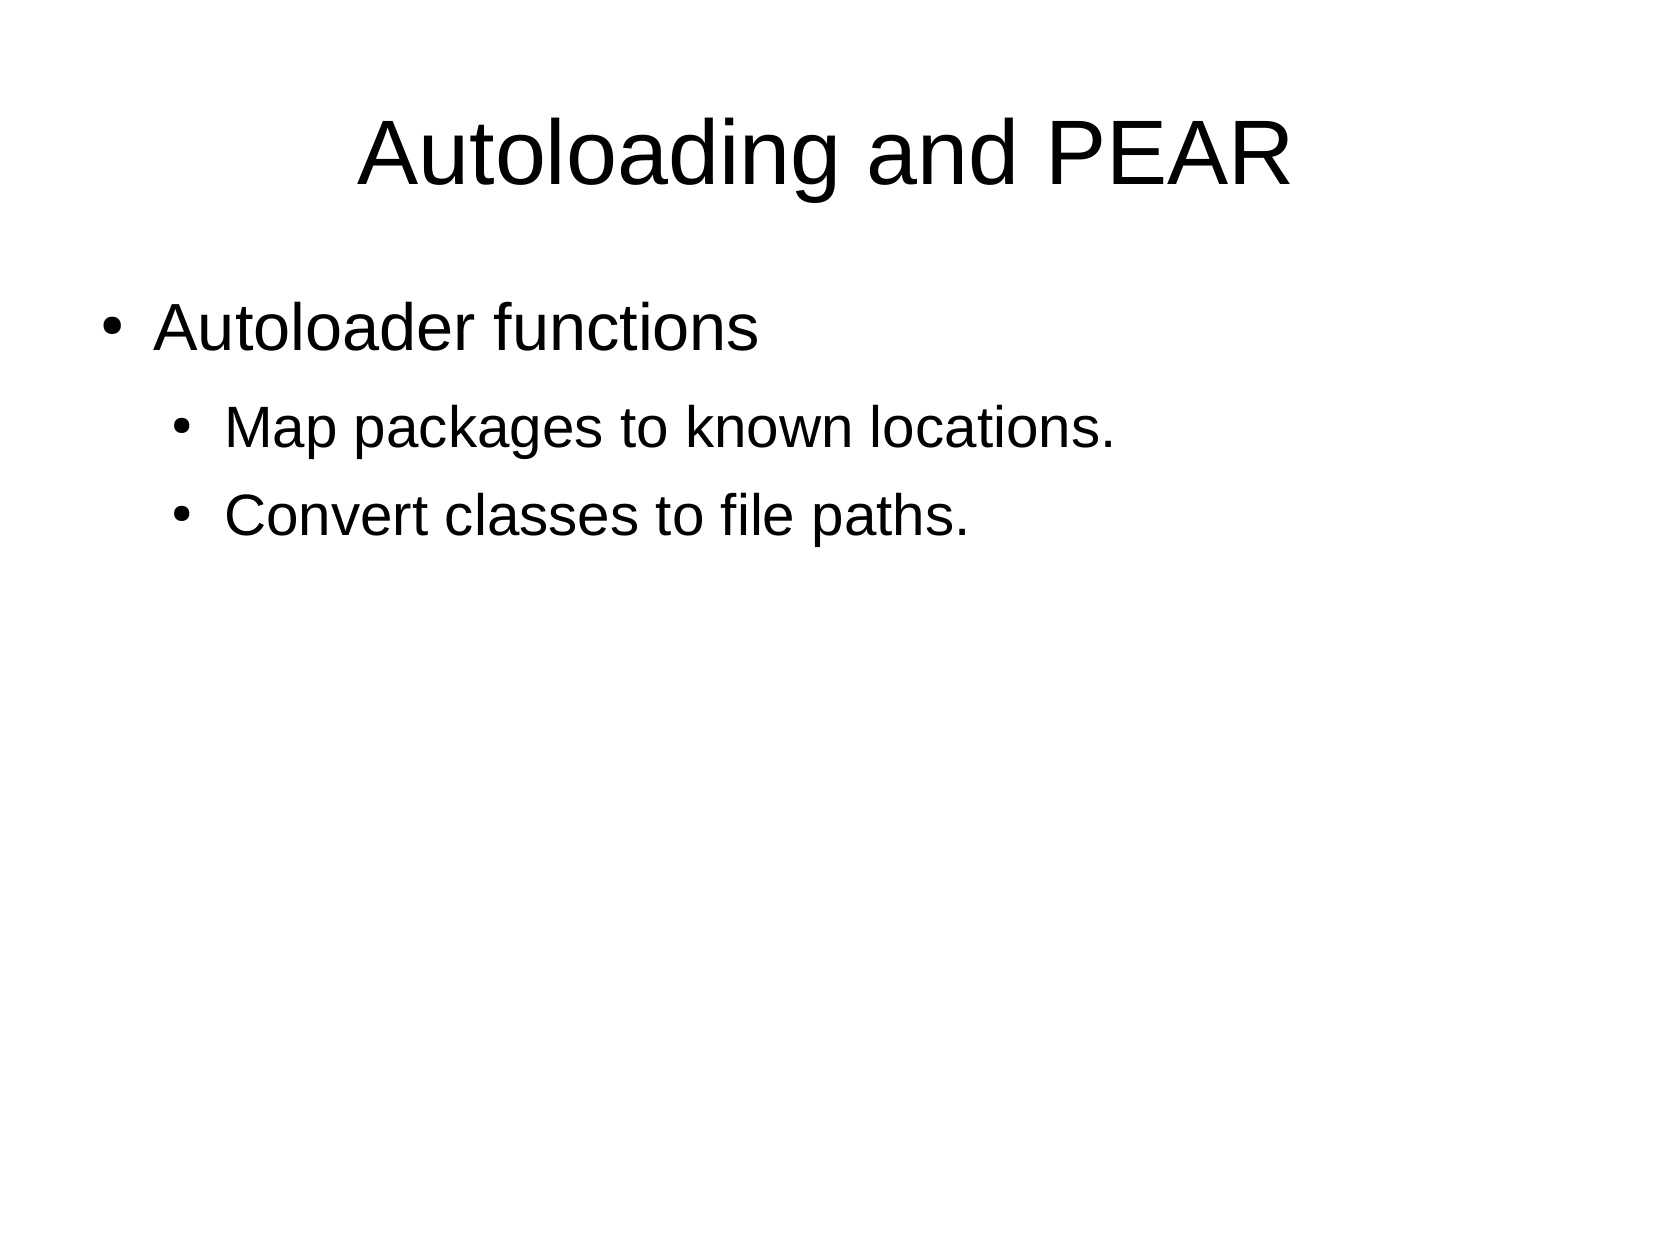

# Autoloading and PEAR
Autoloader functions
Map packages to known locations.
Convert classes to file paths.